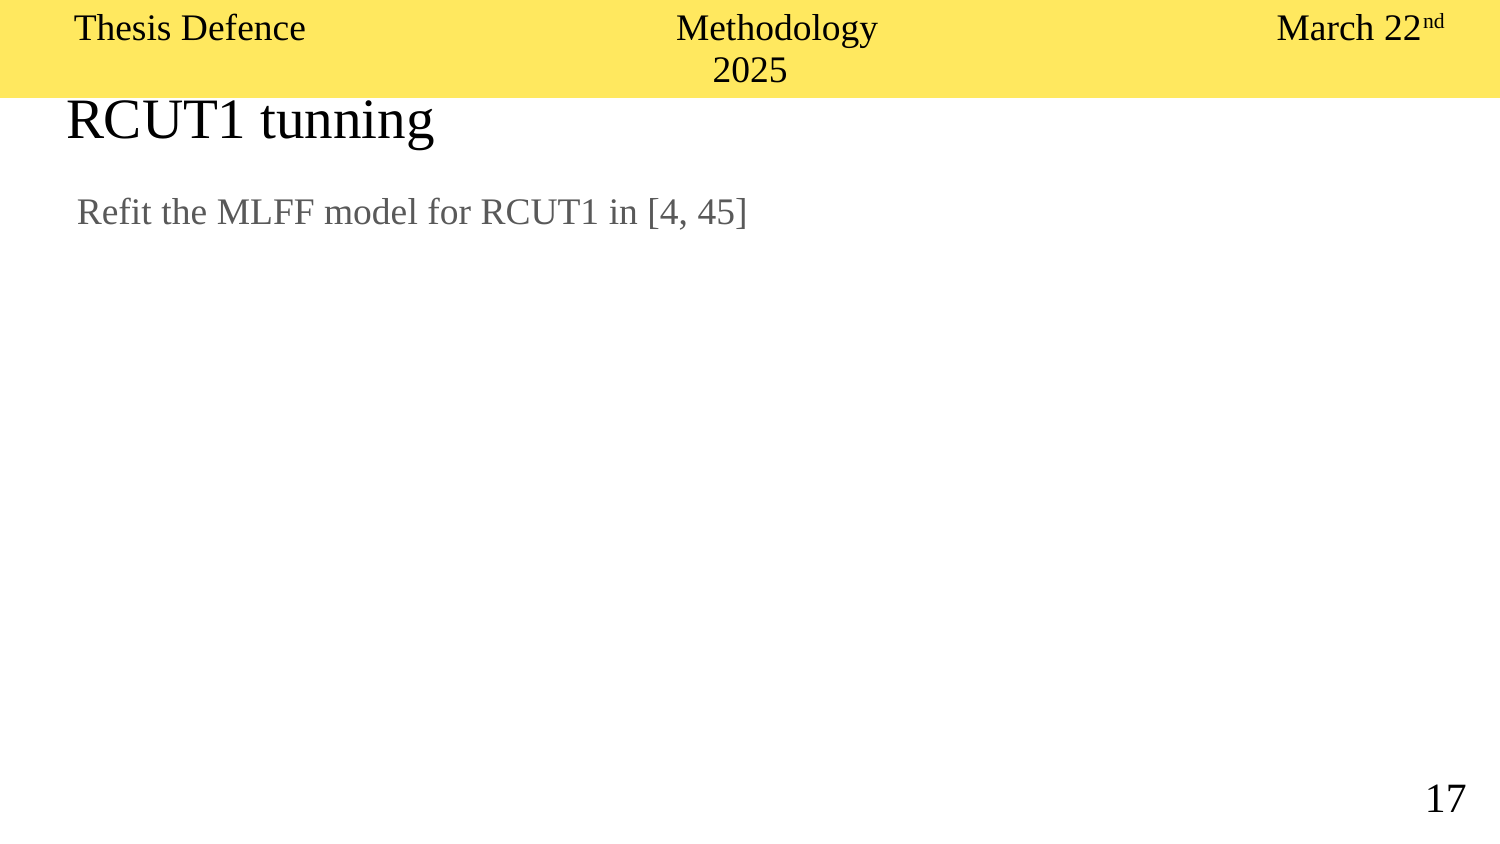

Thesis Defence Methodology March 22nd 2025
# RCUT1 tunning
Refit the MLFF model for RCUT1 in [4, 45]